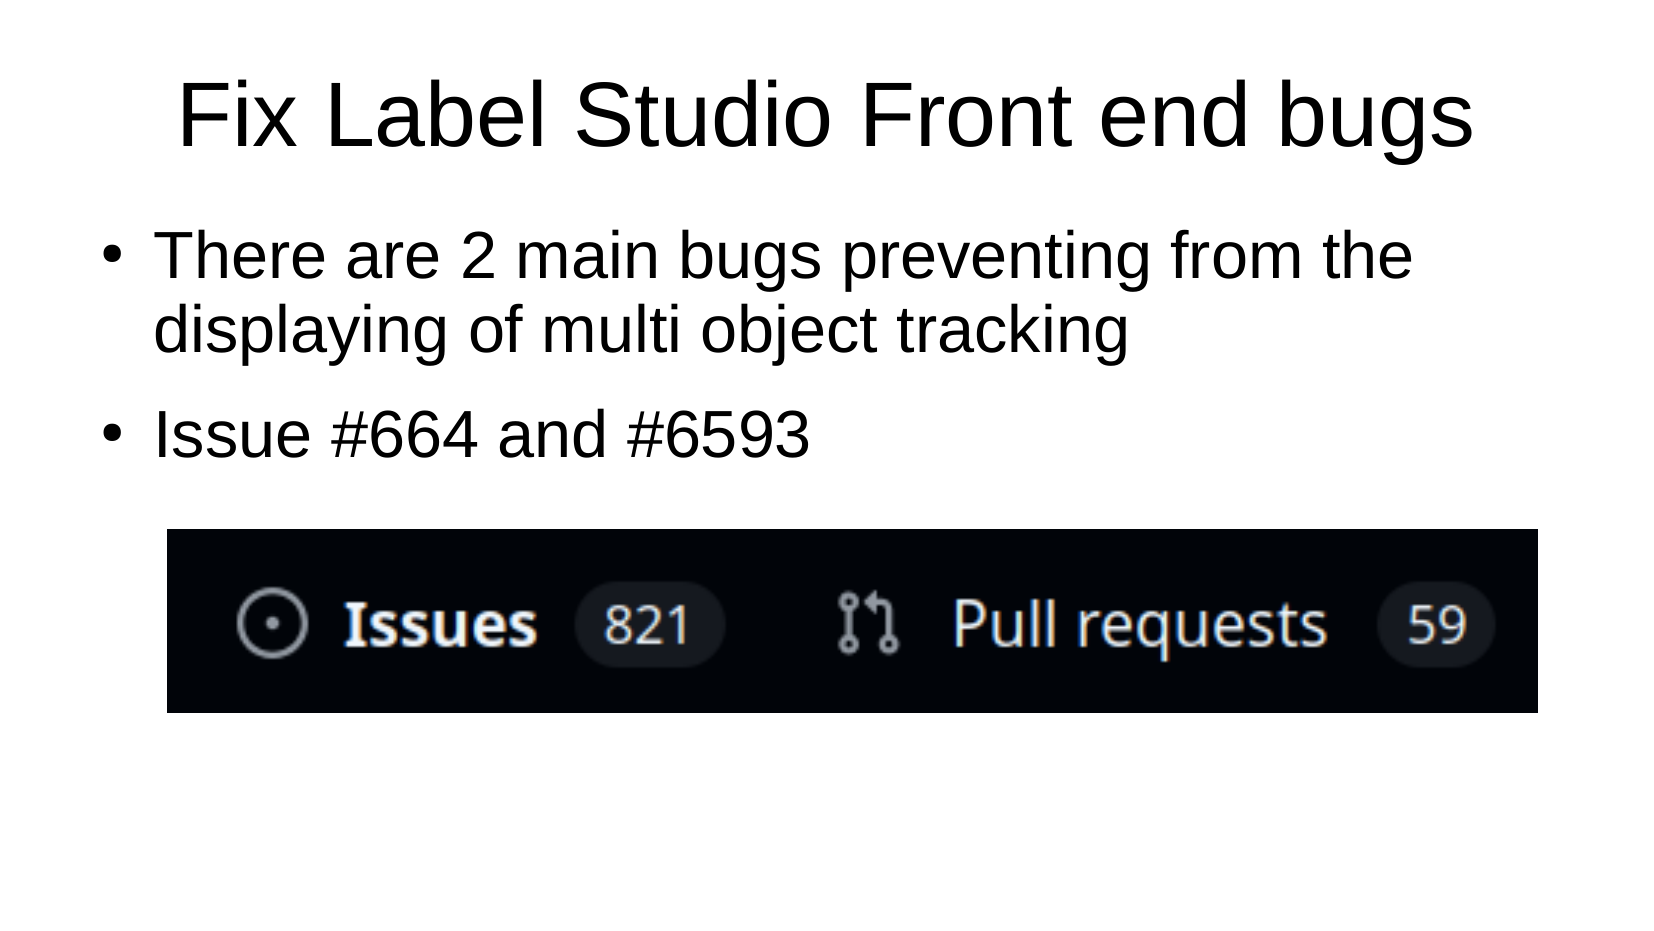

# Fix Label Studio Front end bugs
There are 2 main bugs preventing from the displaying of multi object tracking
Issue #664 and #6593